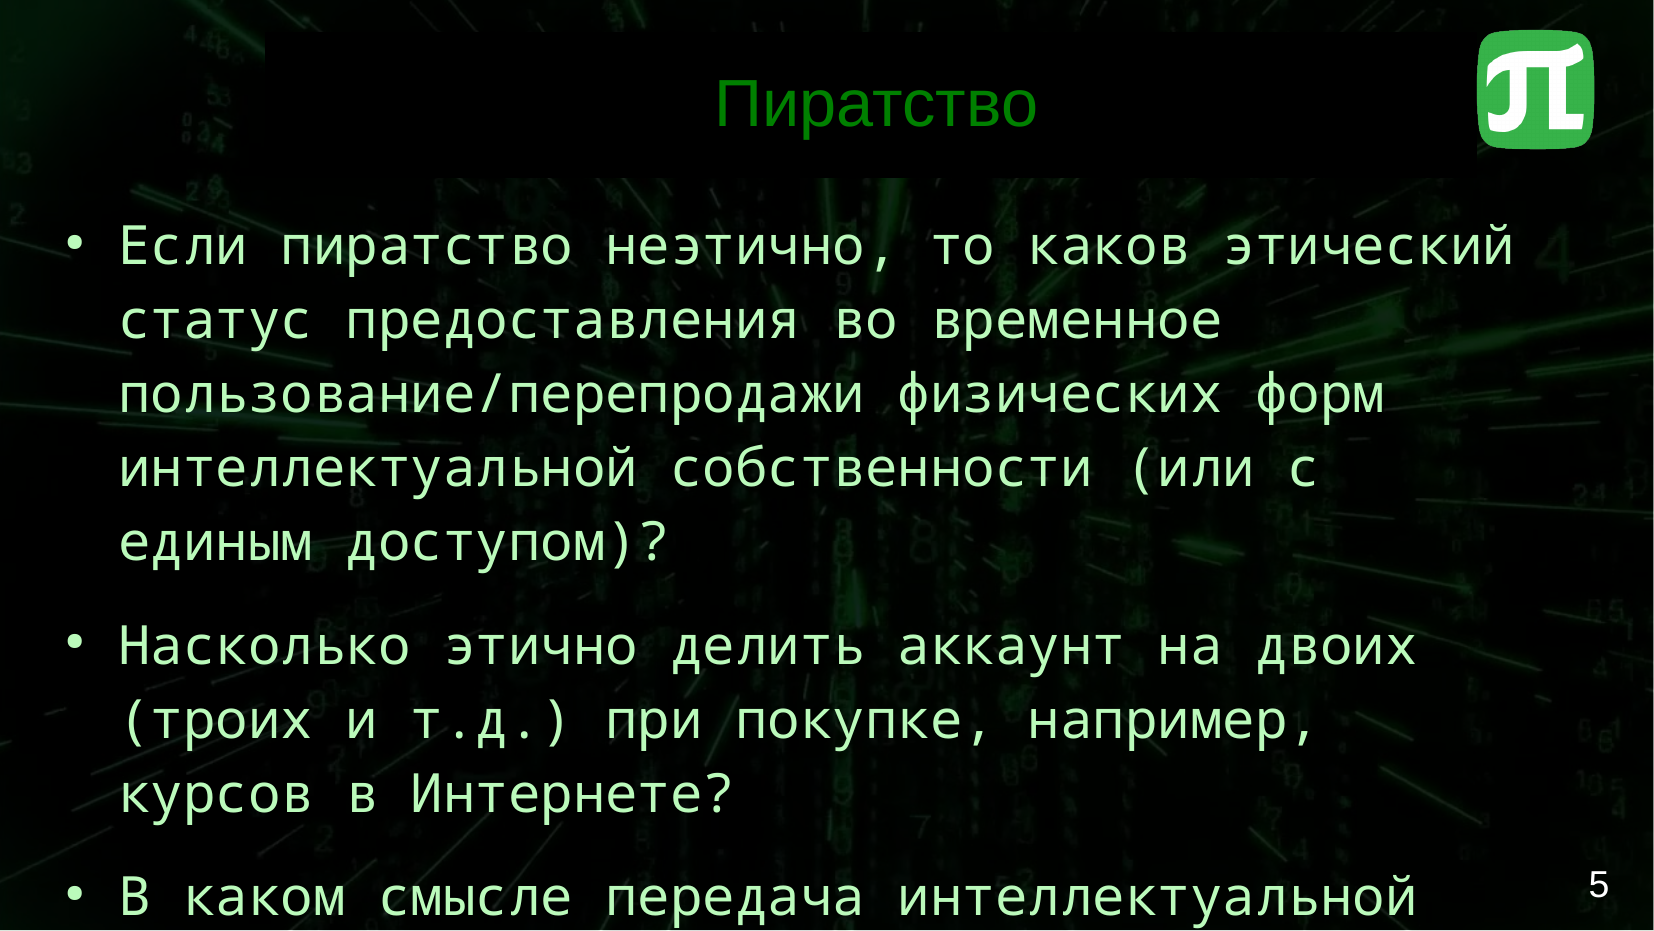

Пиратство
# Если пиратство неэтично, то каков этический статус предоставления во временное пользование/перепродажи физических форм интеллектуальной собственности (или с единым доступом)?
Насколько этично делить аккаунт на двоих (троих и т.д.) при покупке, например, курсов в Интернете?
В каком смысле передача интеллектуальной собственности с ограниченным доступом более этична, чем пиратство?
5